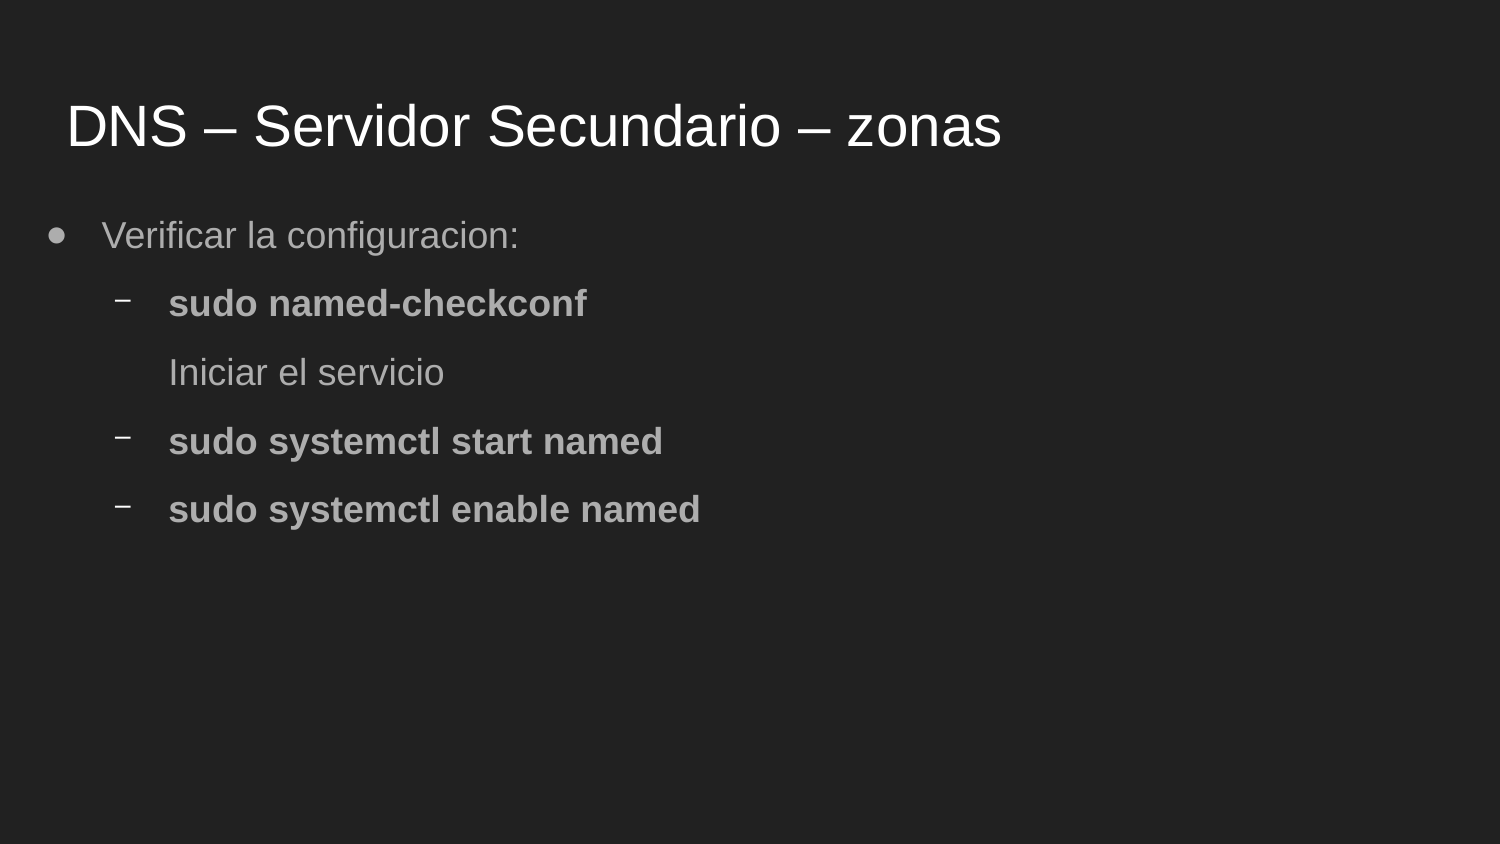

# DNS – Servidor Secundario – zonas
Verificar la configuracion:
sudo named-checkconf
Iniciar el servicio
sudo systemctl start named
sudo systemctl enable named